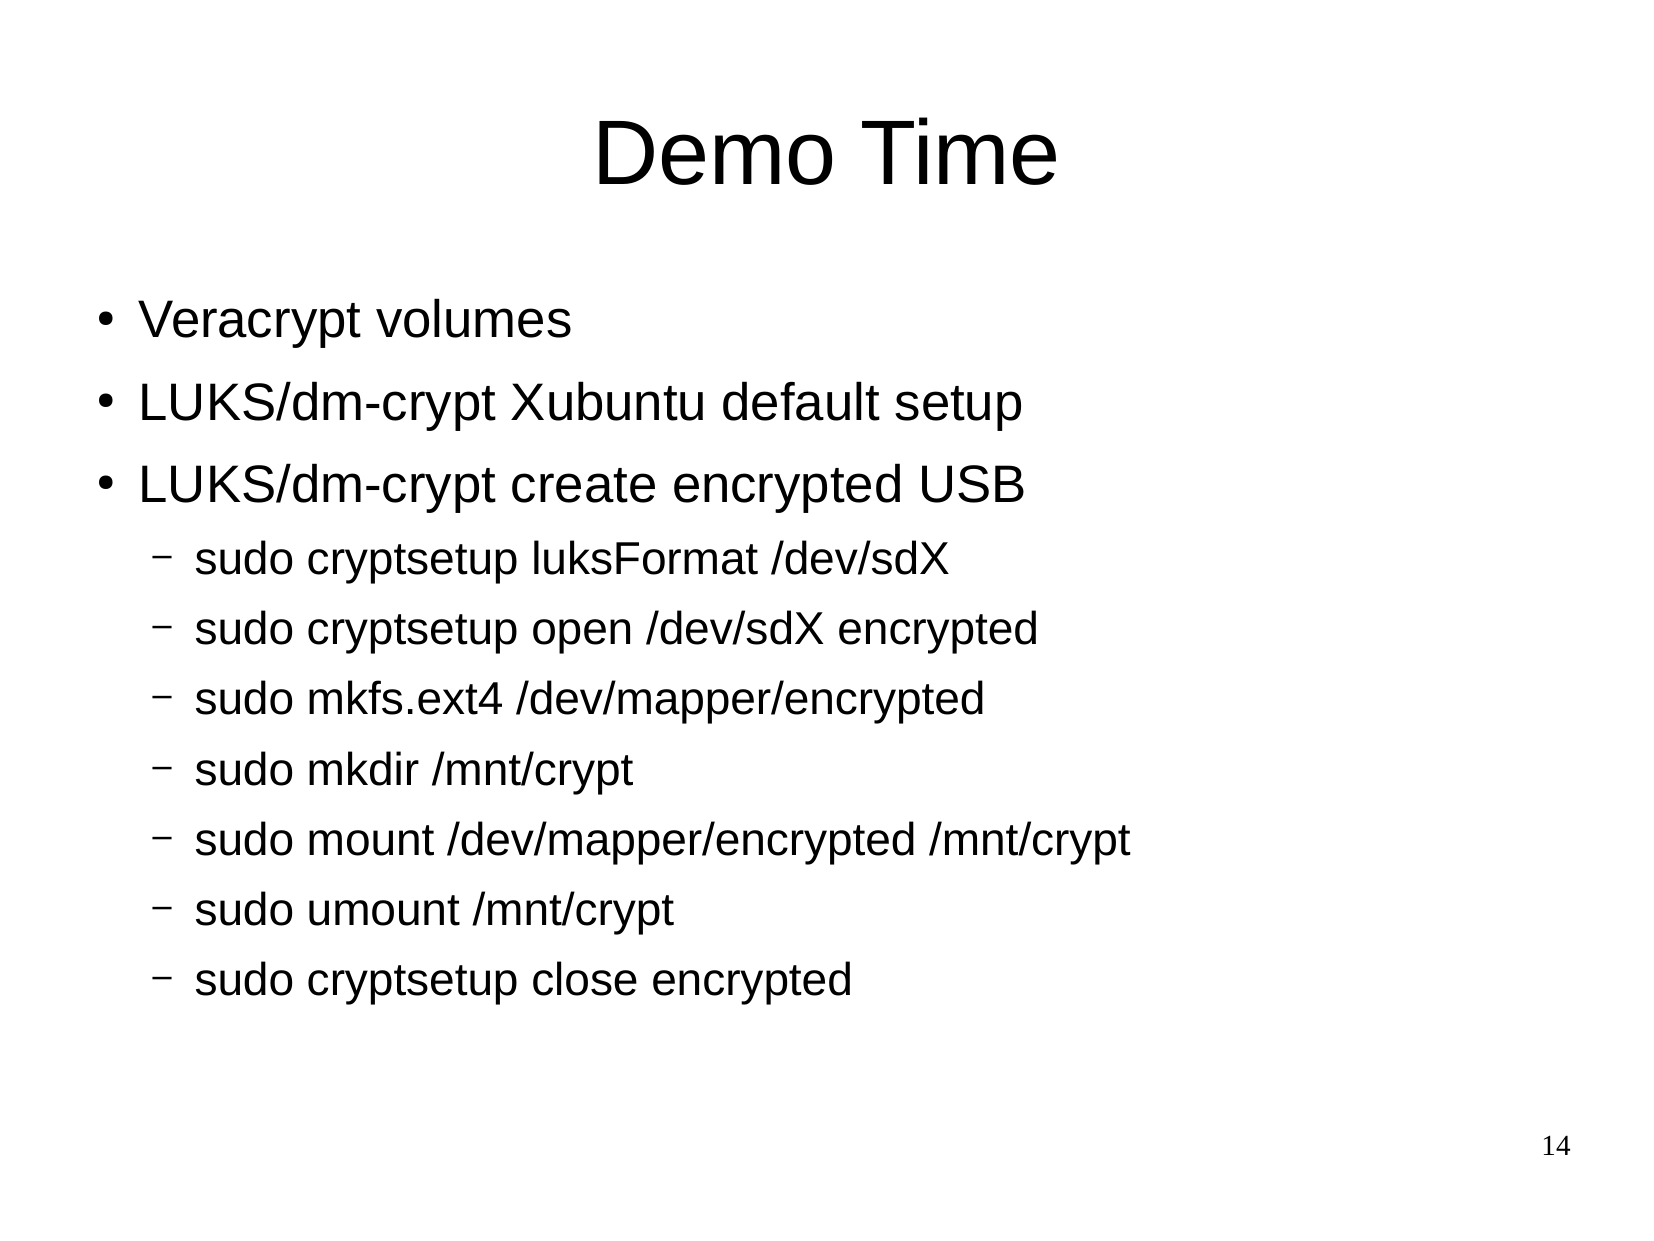

# Demo Time
Veracrypt volumes
LUKS/dm-crypt Xubuntu default setup
LUKS/dm-crypt create encrypted USB
sudo cryptsetup luksFormat /dev/sdX
sudo cryptsetup open /dev/sdX encrypted
sudo mkfs.ext4 /dev/mapper/encrypted
sudo mkdir /mnt/crypt
sudo mount /dev/mapper/encrypted /mnt/crypt
sudo umount /mnt/crypt
sudo cryptsetup close encrypted
14